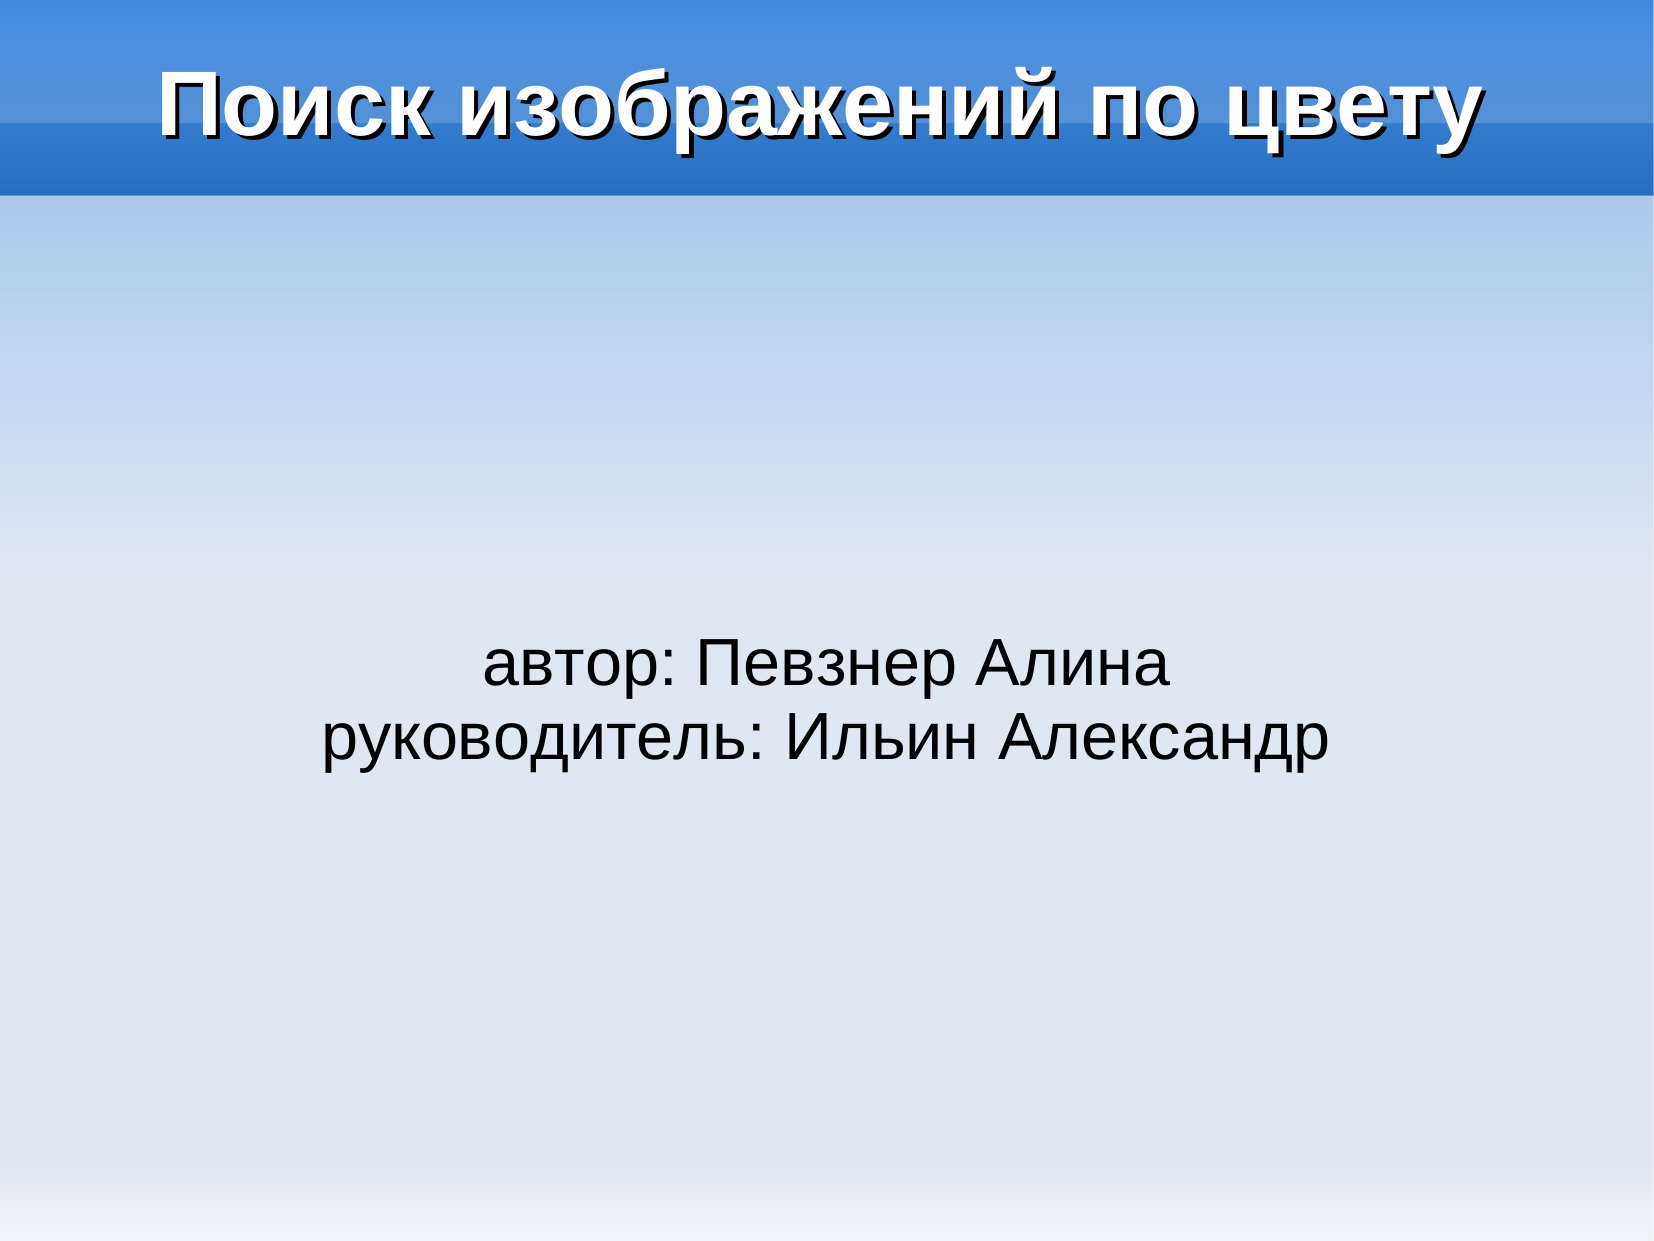

# Поиск изображений по цвету
автор: Певзнер Алина
руководитель: Ильин Александр